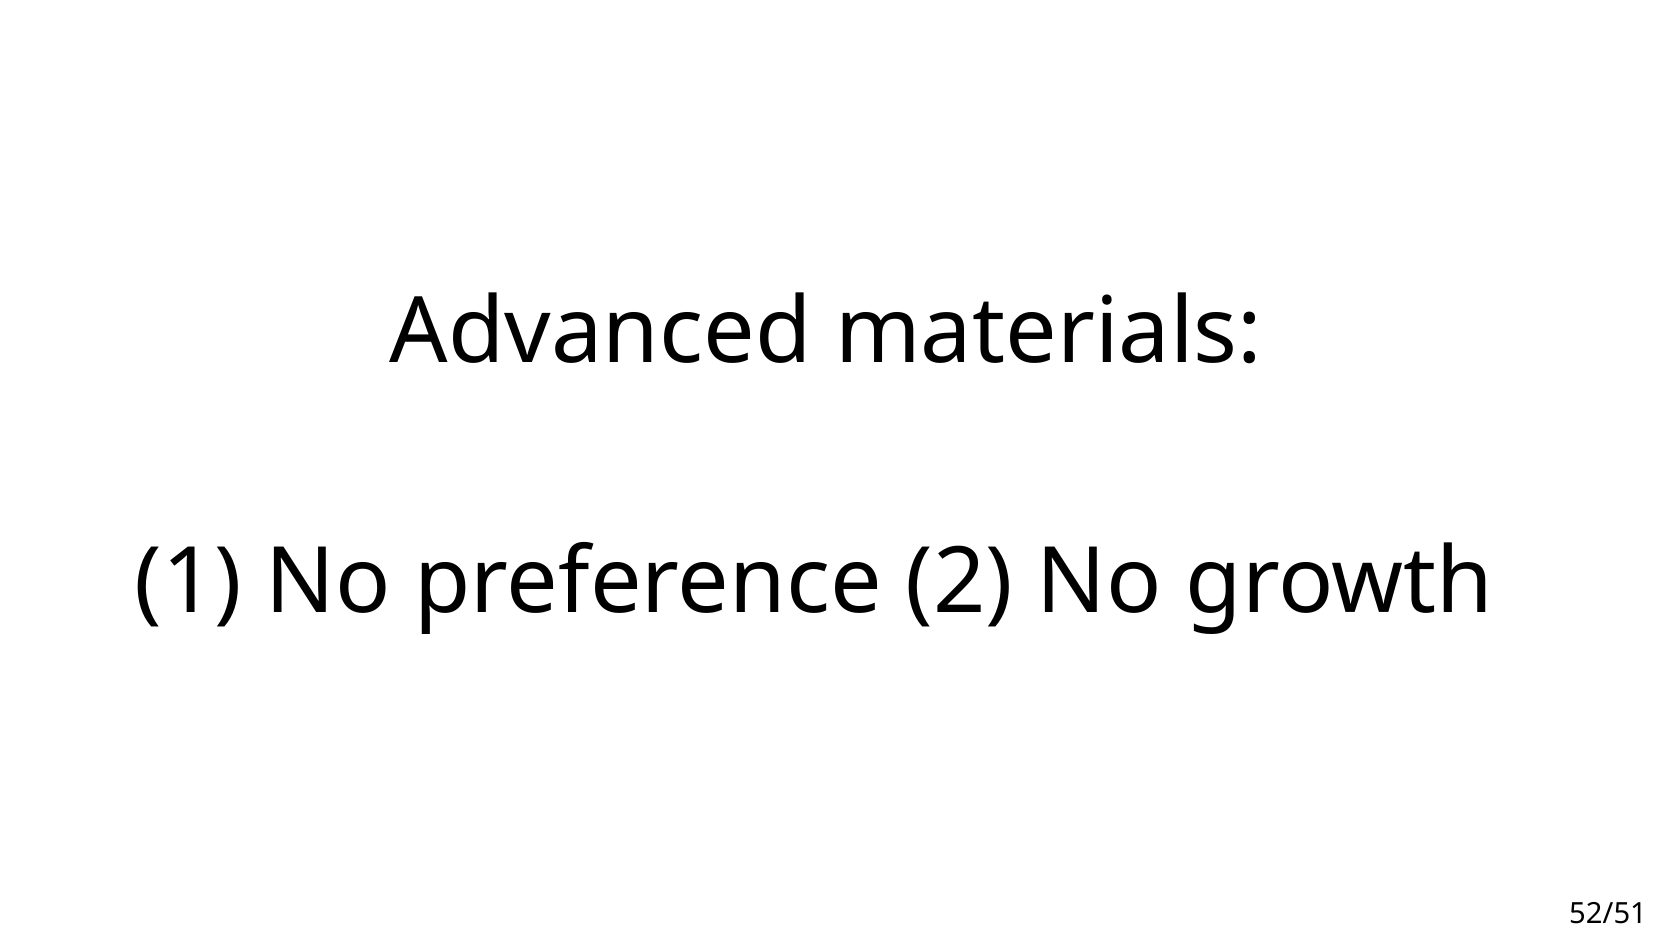

# Advanced materials: (1) No preference (2) No growth
52